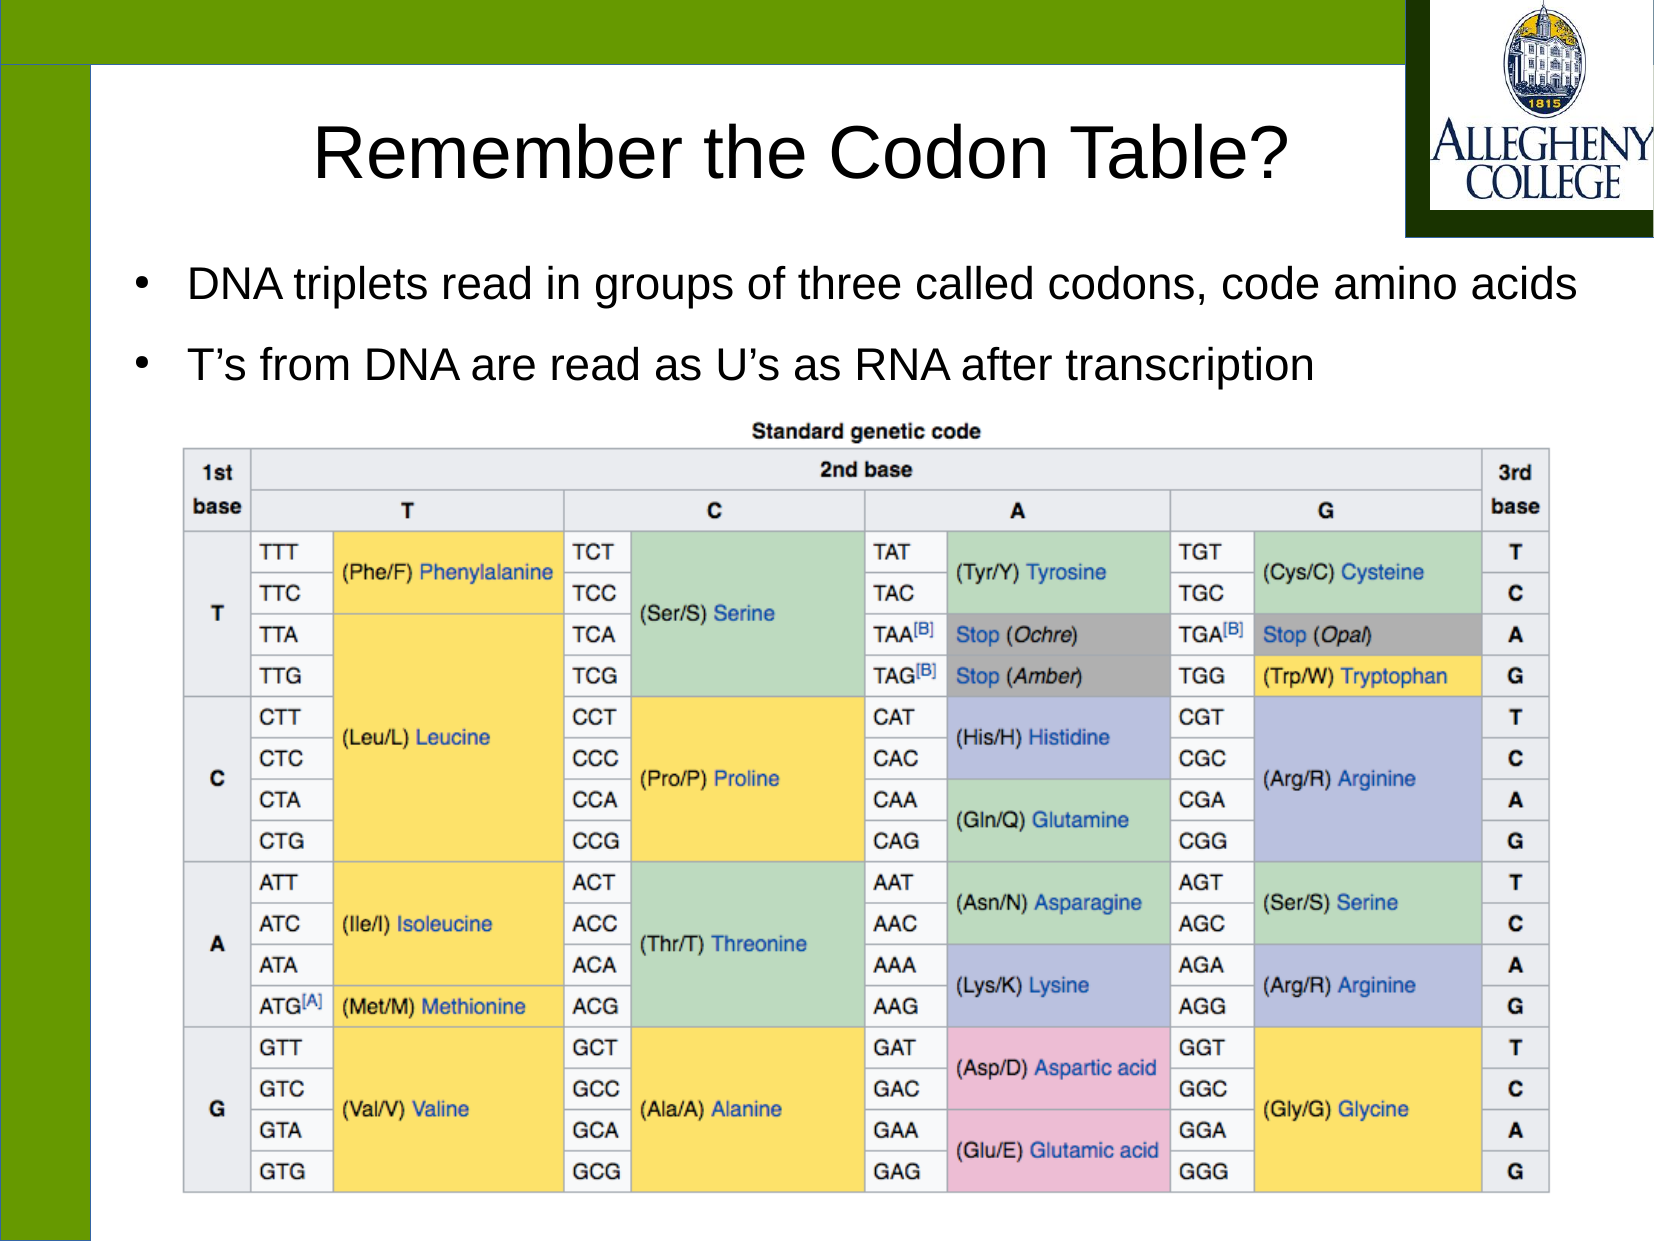

# Remember the Codon Table?
DNA triplets read in groups of three called codons, code amino acids
T’s from DNA are read as U’s as RNA after transcription